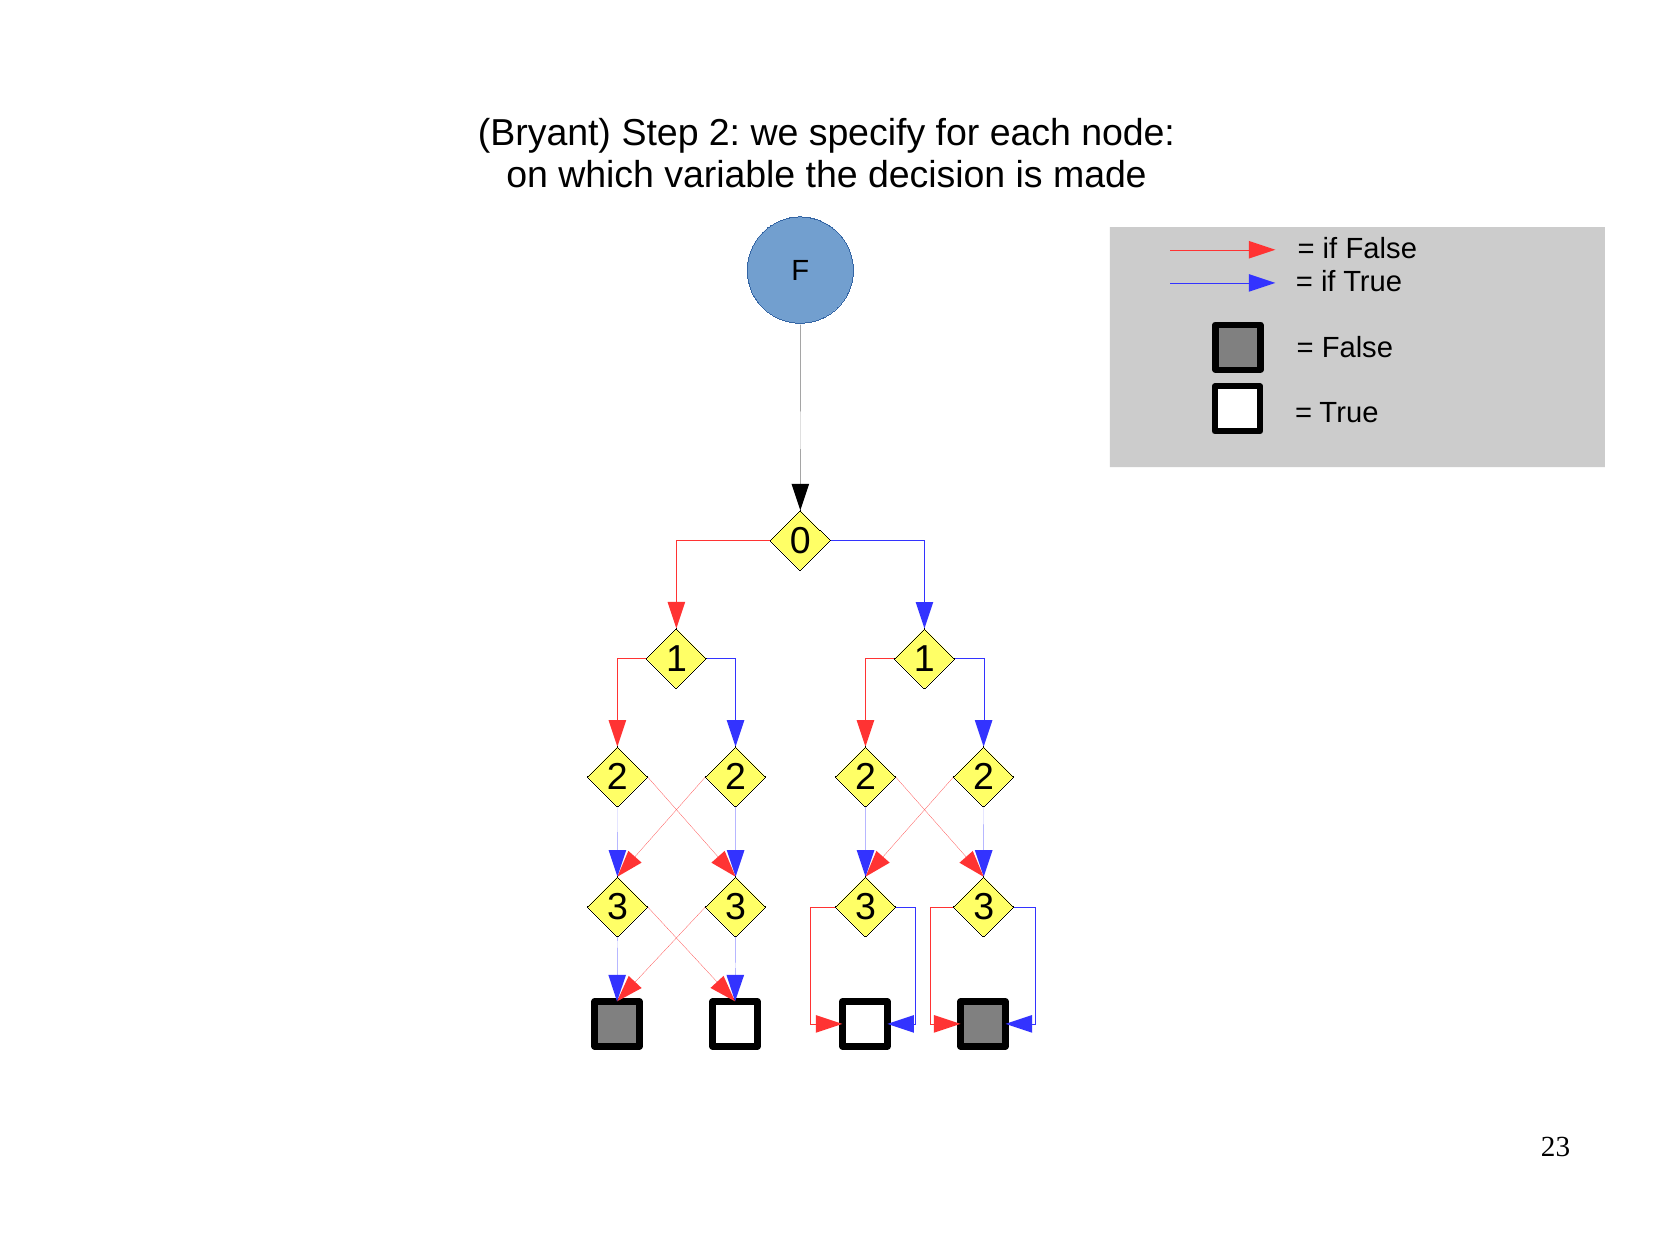

# (Bryant) Step 2: we specify for each node: on which variable the decision is made
F
= if False
= if True
= False
= True
0
1
1
2
2
2
2
3
3
3
3
23